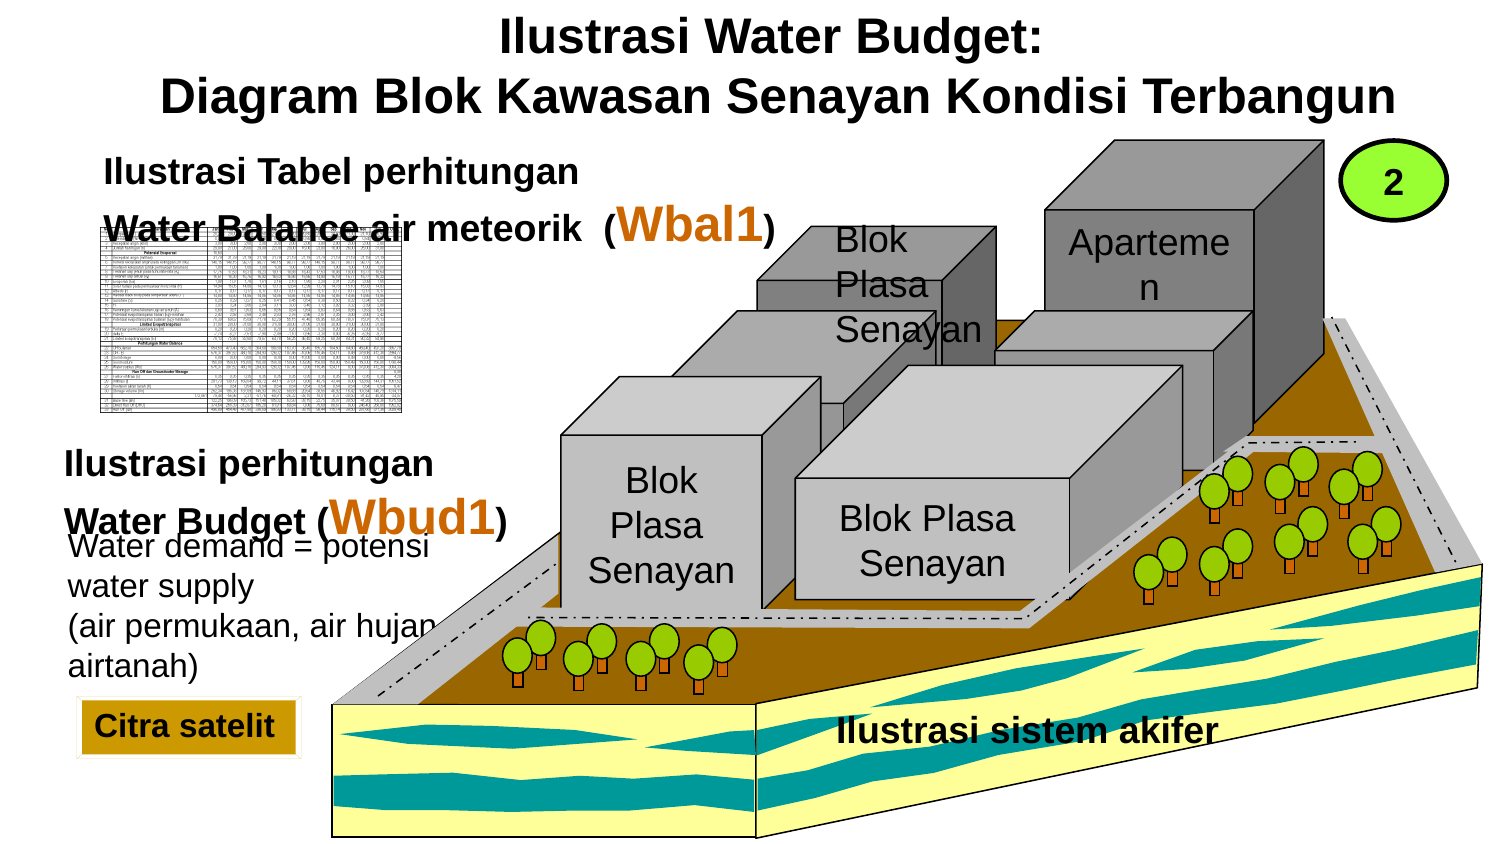

Ilustrasi Water Budget:
Diagram Blok Kawasan Senayan Kondisi Terbangun
Ilustrasi Tabel perhitungan
Water Balance air meteorik (Wbal1)‏
Apartemen
Senayan
2
Blok Plasa
Senayan
Blok Plasa
Senayan
Blok Plasa
Senayan
Ilustrasi perhitungan
Water Budget (Wbud1)‏
Water demand = potensi
water supply
(air permukaan, air hujan,
airtanah)‏
Citra satelit
Ilustrasi sistem akifer